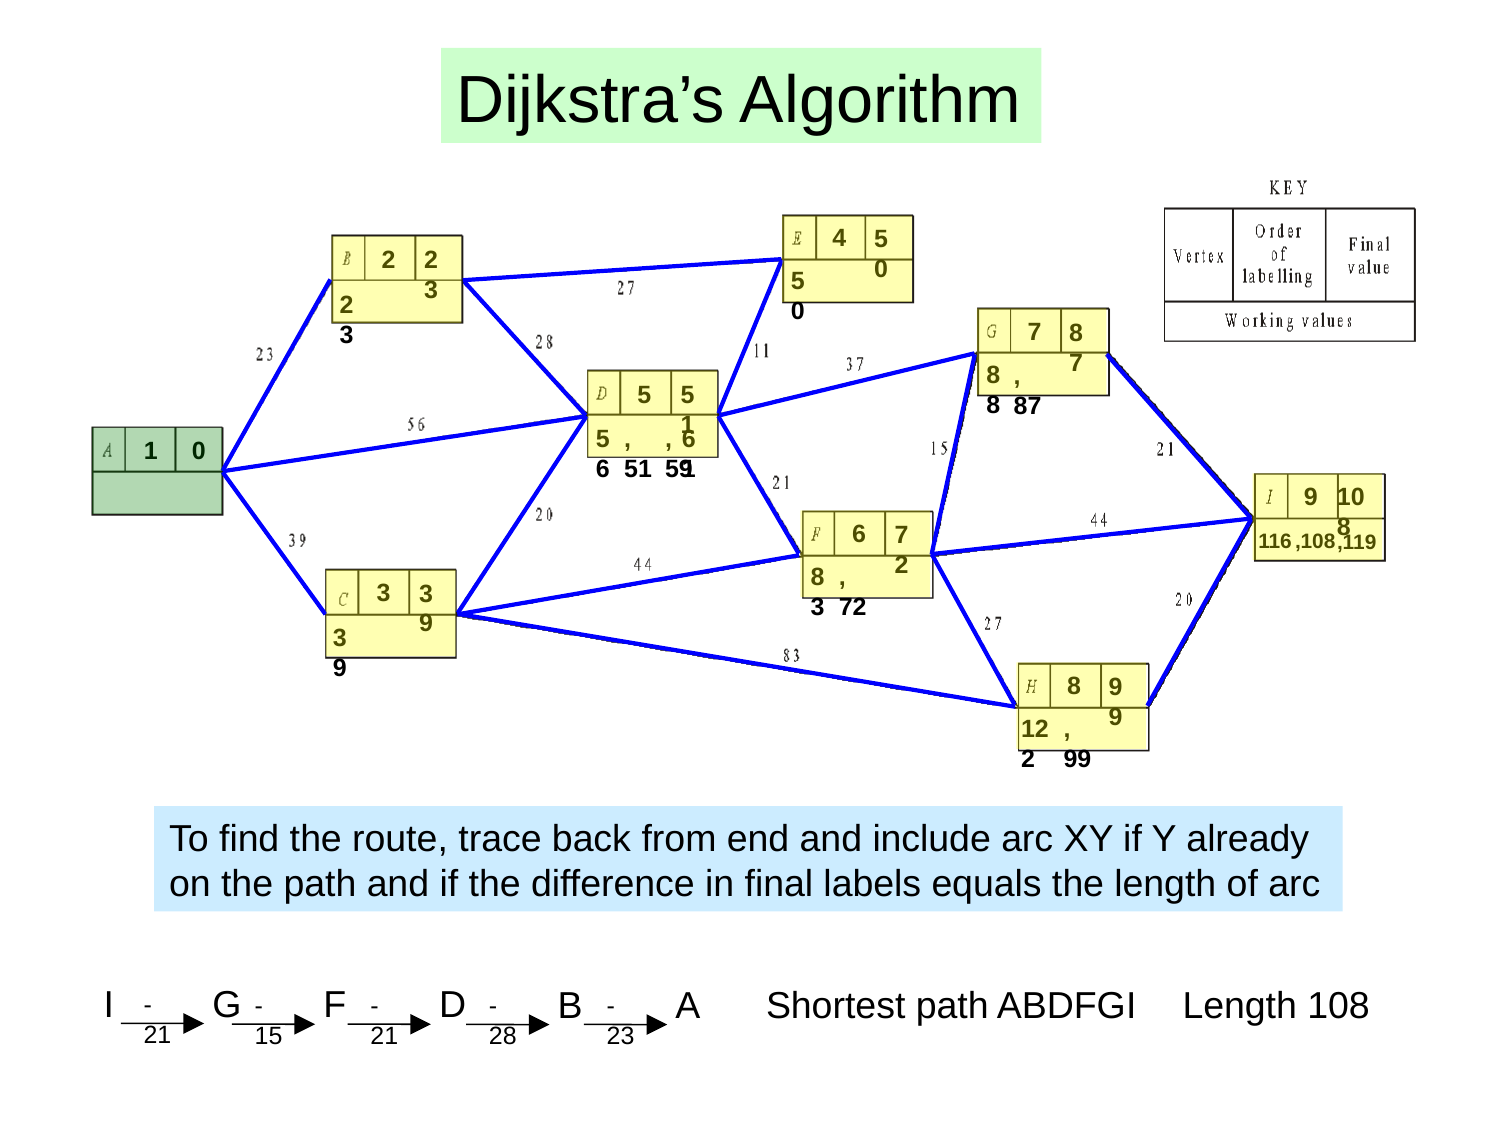

Dijkstra’s Algorithm
4
50
2
23
50
23
7
87
88
, 87
5
51
, 51
56
, 59
61
1
0
9
108
6
72
,108
116
,119
83
, 72
3
39
39
8
99
122
, 99
To find the route, trace back from end and include arc XY if Y already on the path and if the difference in final labels equals the length of arc
I
G
F
D
B
A
Shortest path ABDFGI
Length 108
-21
-15
-21
-28
-23